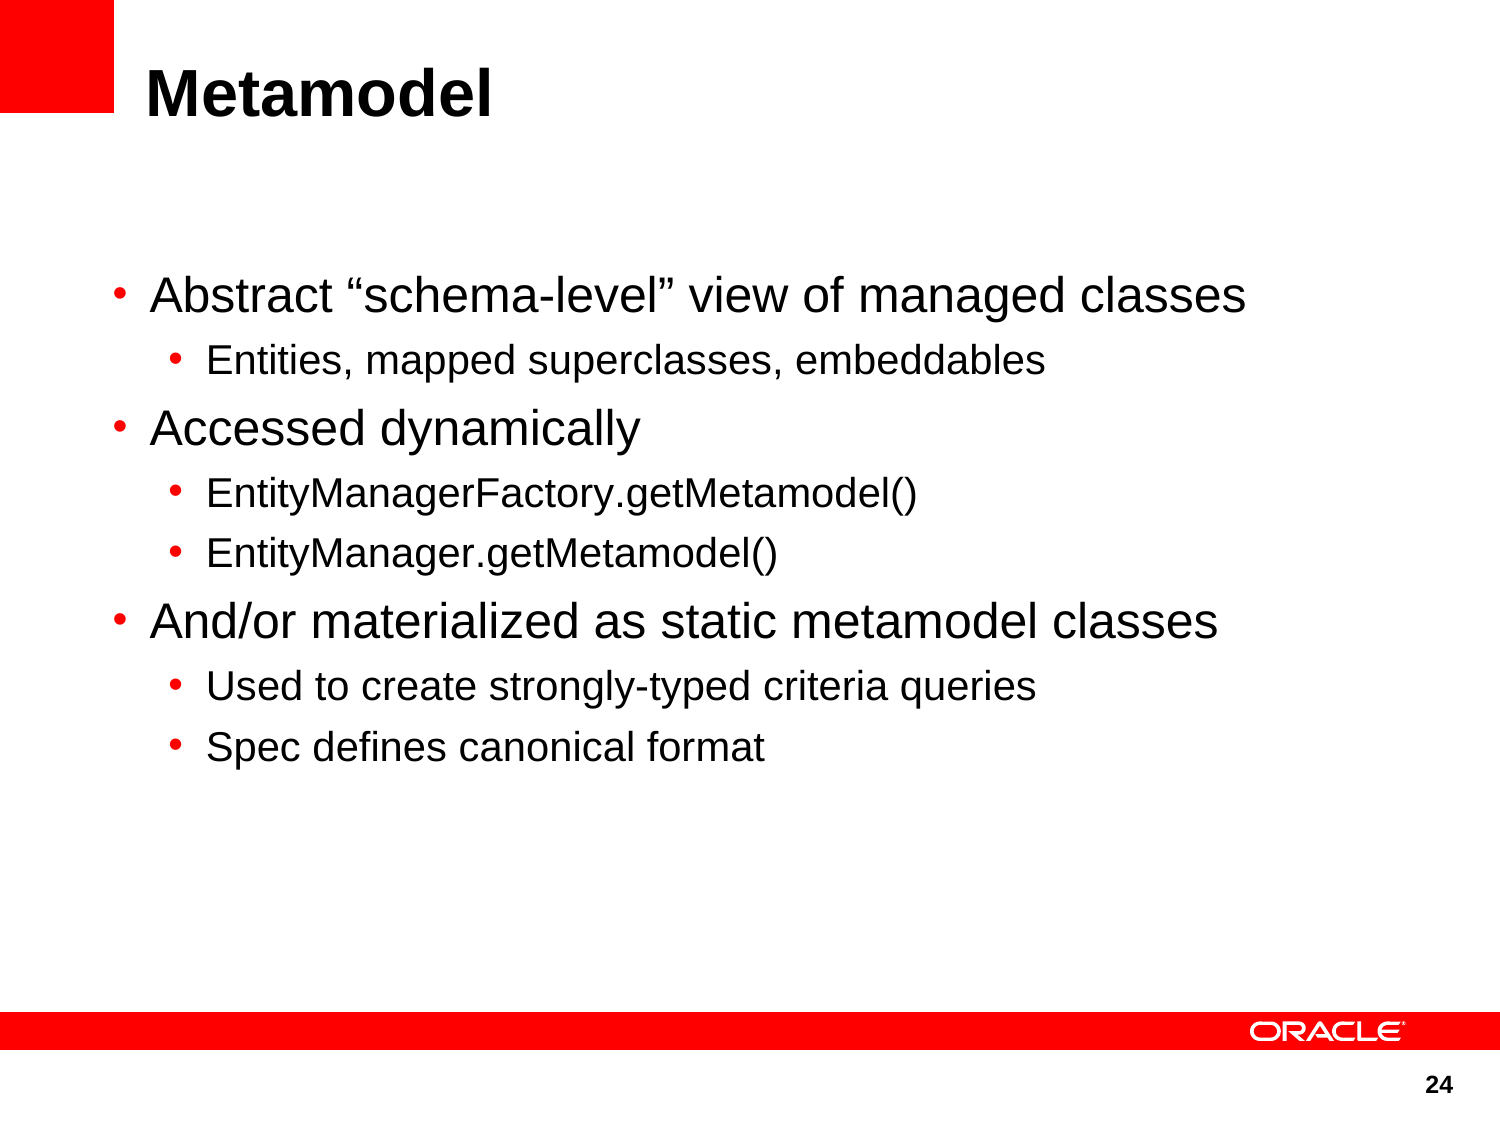

# Metamodel
Abstract “schema-level” view of managed classes
Entities, mapped superclasses, embeddables
Accessed dynamically
EntityManagerFactory.getMetamodel()
EntityManager.getMetamodel()
And/or materialized as static metamodel classes
Used to create strongly-typed criteria queries
Spec defines canonical format